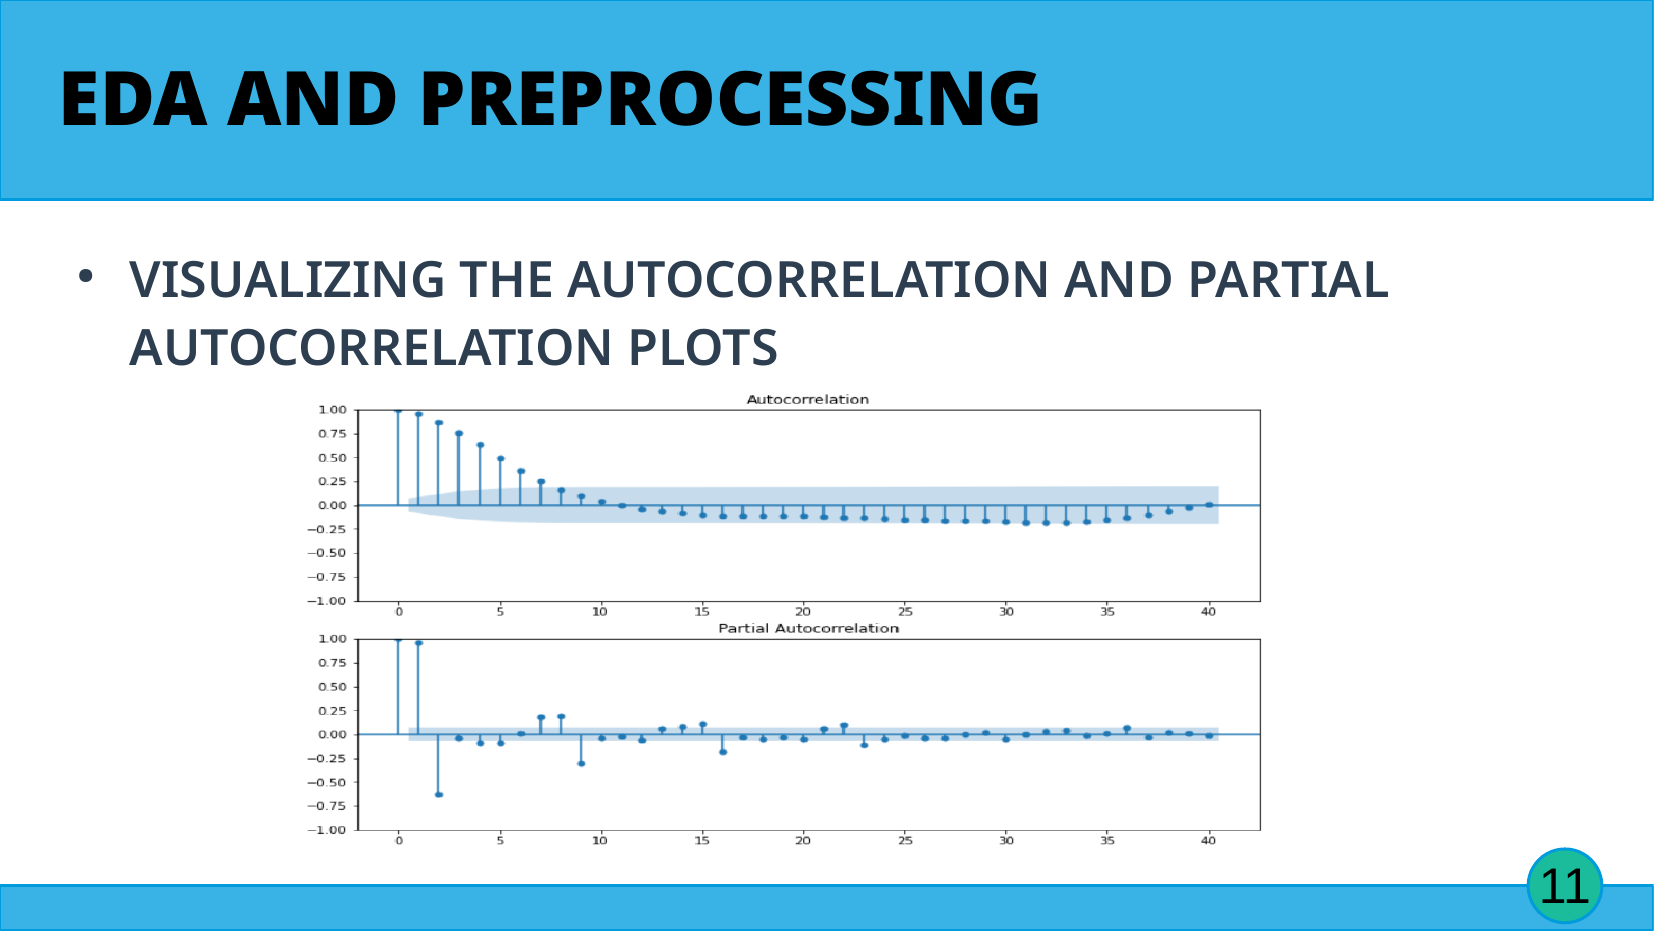

# EDA AND PREPROCESSING
VISUALIZING THE AUTOCORRELATION AND PARTIAL AUTOCORRELATION PLOTS